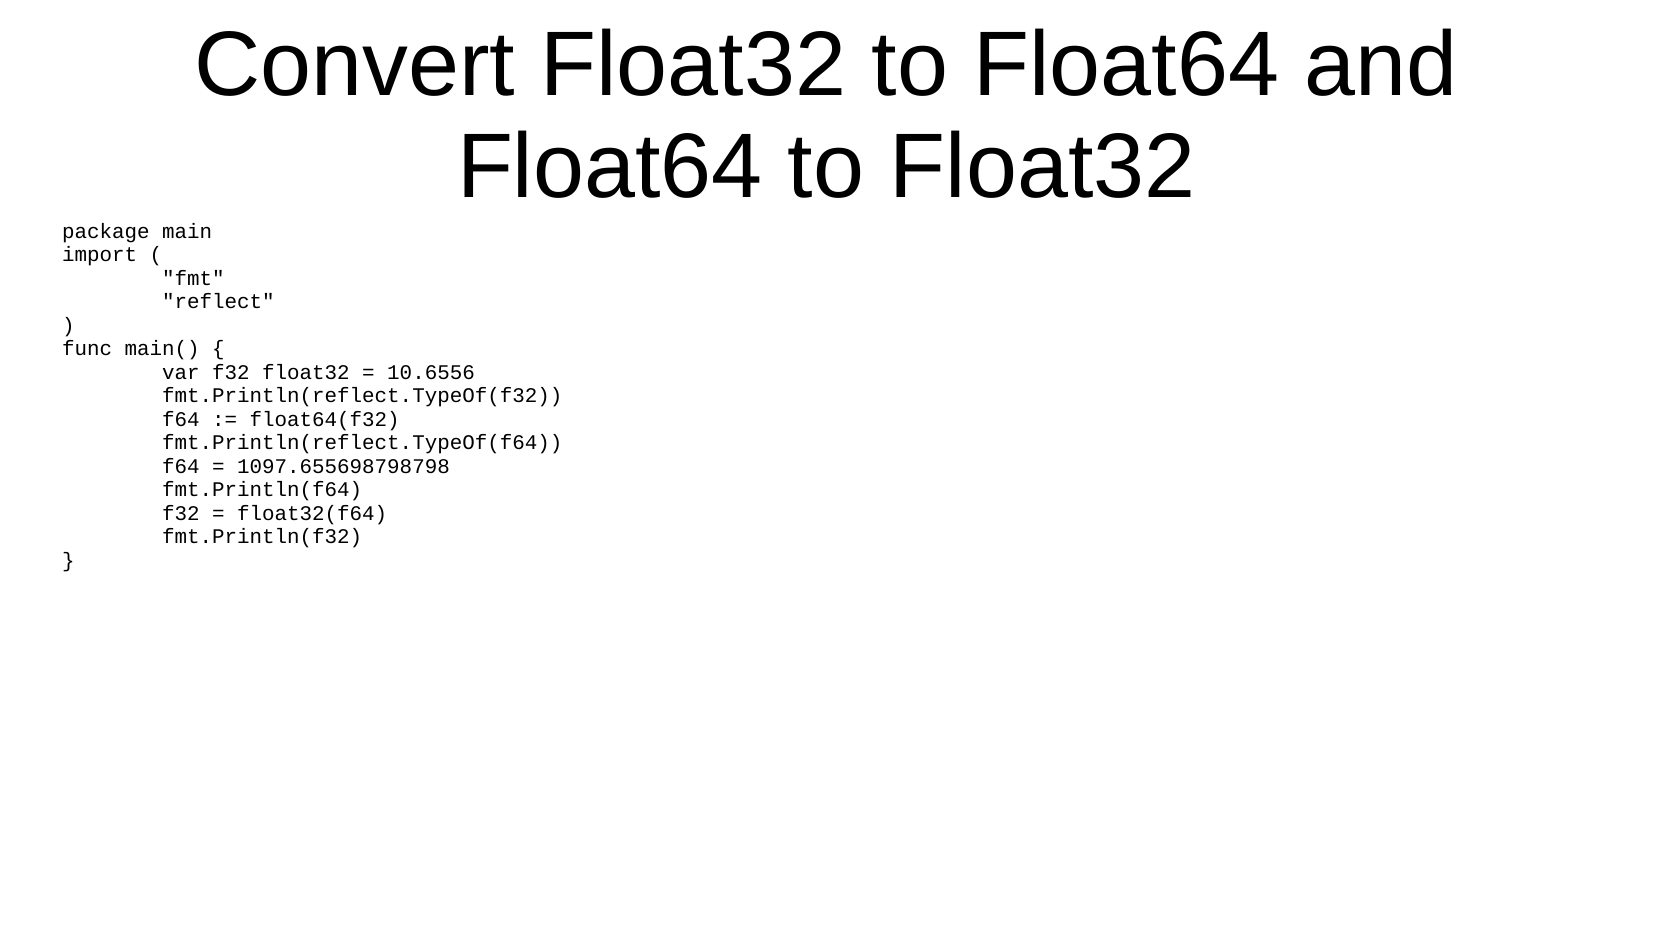

# Convert Float32 to Float64 and Float64 to Float32
package main
import (
 "fmt"
 "reflect"
)
func main() {
 var f32 float32 = 10.6556
 fmt.Println(reflect.TypeOf(f32))
 f64 := float64(f32)
 fmt.Println(reflect.TypeOf(f64))
 f64 = 1097.655698798798
 fmt.Println(f64)
 f32 = float32(f64)
 fmt.Println(f32)
}